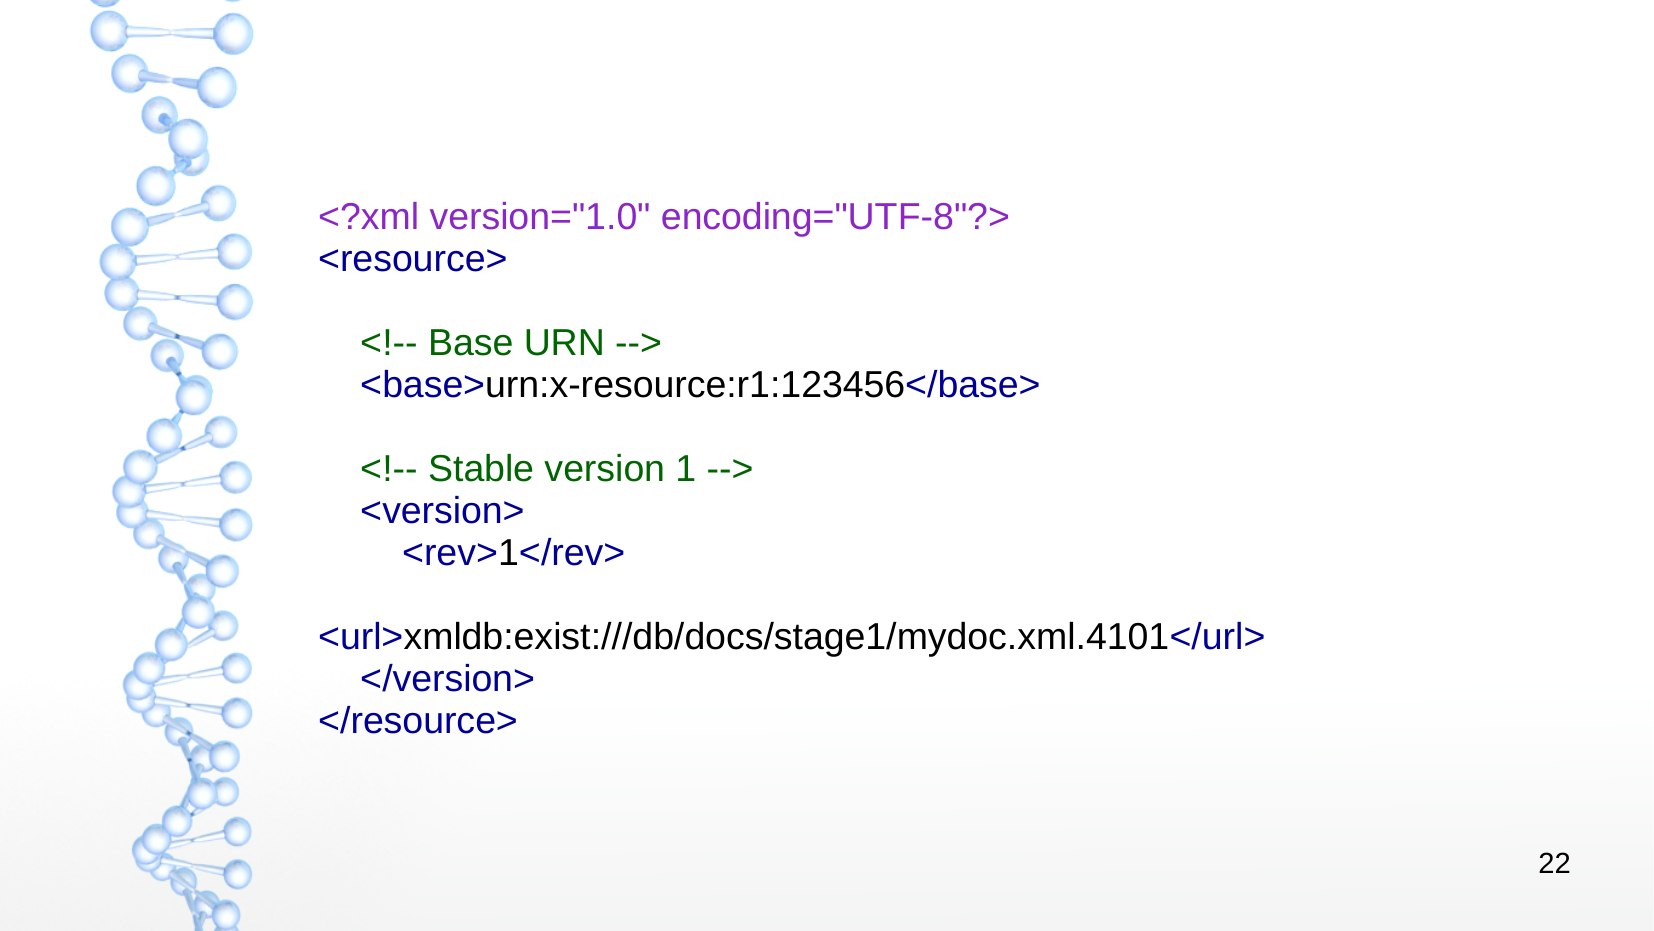

<?xml version="1.0" encoding="UTF-8"?>
<resource>
 <!-- Base URN -->
 <base>urn:x-resource:r1:123456</base>
 <!-- Stable version 1 -->
 <version>
 <rev>1</rev>
 <url>xmldb:exist:///db/docs/stage1/mydoc.xml.4101</url>
 </version>
</resource>
22